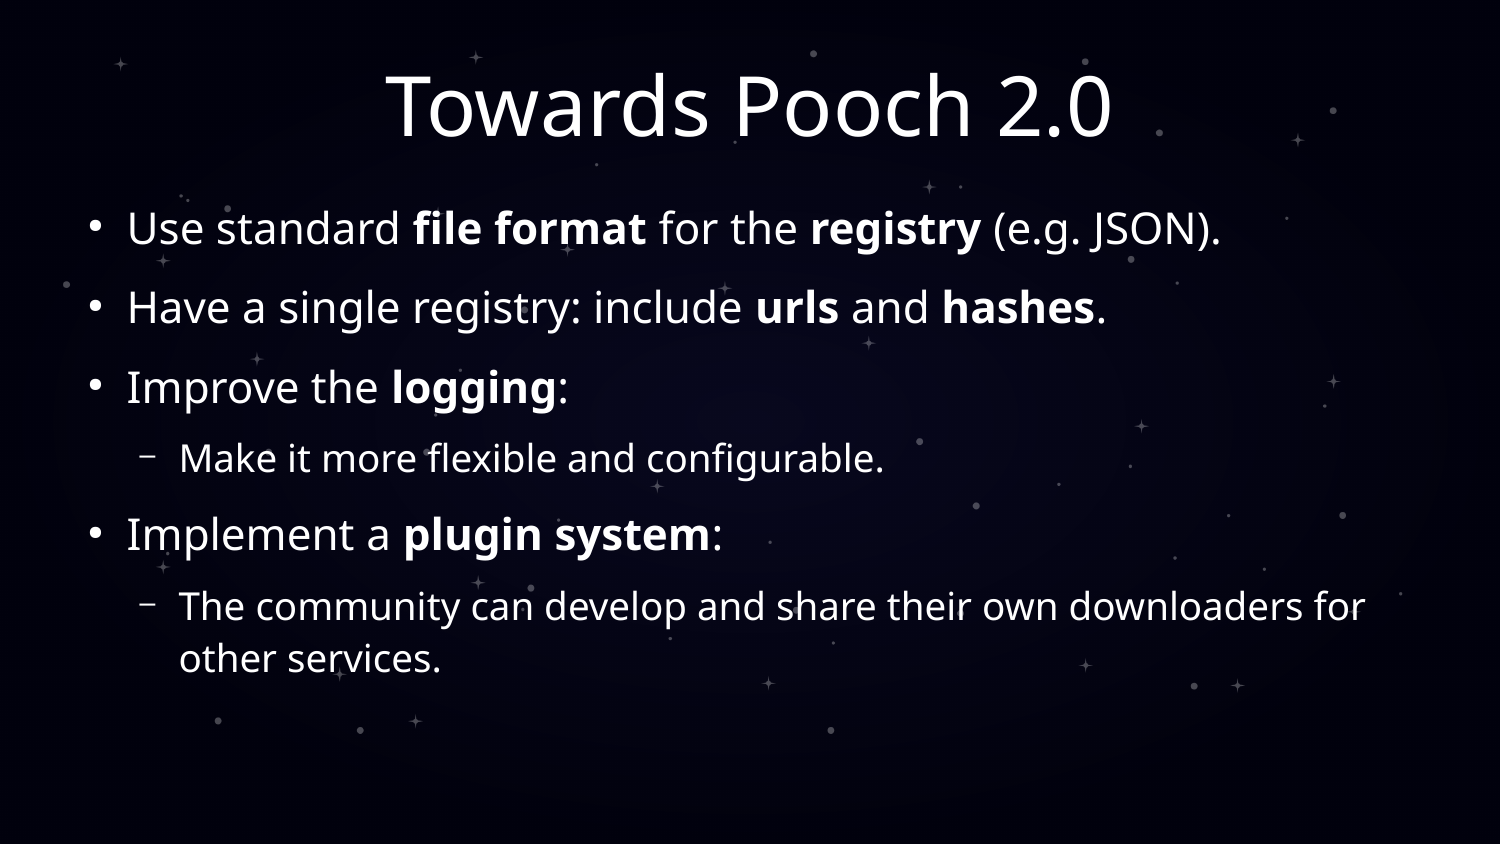

# Towards Pooch 2.0
Use standard file format for the registry (e.g. JSON).
Have a single registry: include urls and hashes.
Improve the logging:
Make it more flexible and configurable.
Implement a plugin system:
The community can develop and share their own downloaders for other services.